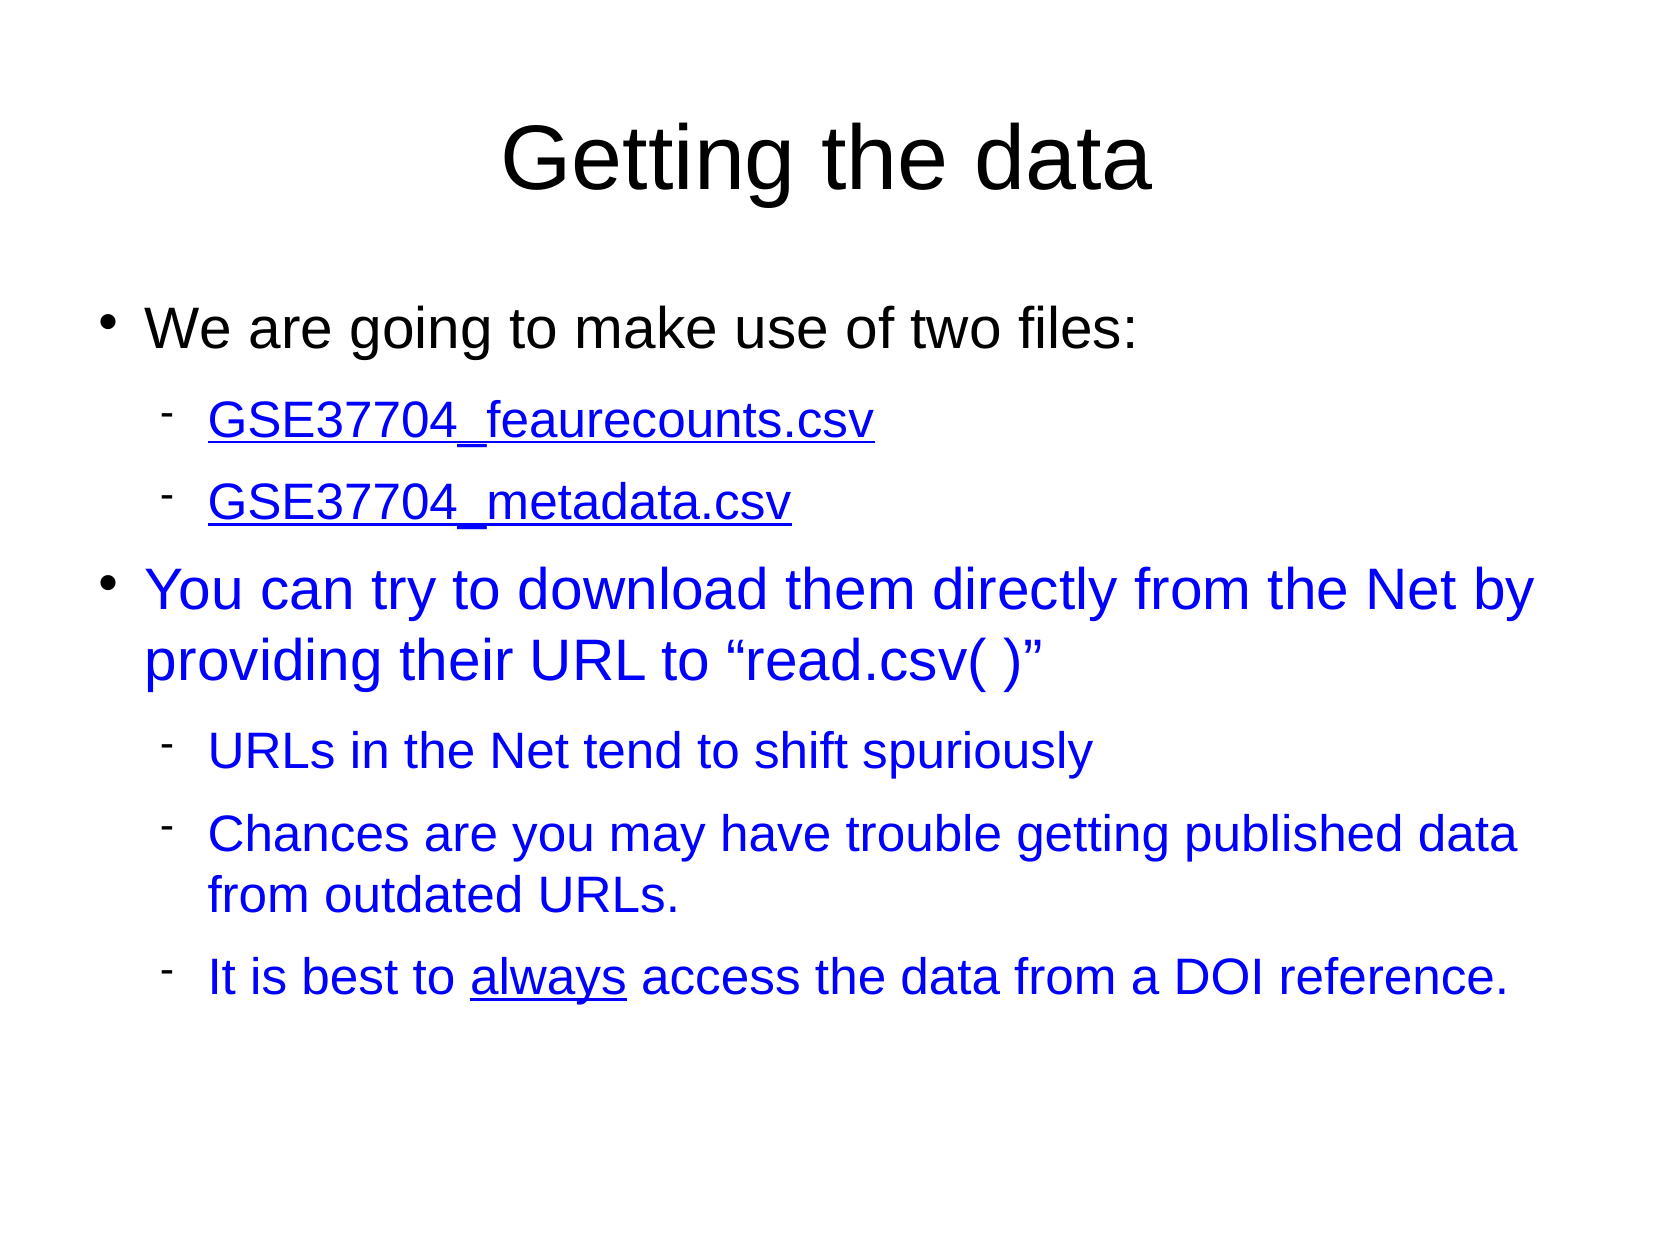

Getting the data
We are going to make use of two files:
GSE37704_feaurecounts.csv
GSE37704_metadata.csv
You can try to download them directly from the Net by providing their URL to “read.csv( )”
URLs in the Net tend to shift spuriously
Chances are you may have trouble getting published data from outdated URLs.
It is best to always access the data from a DOI reference.